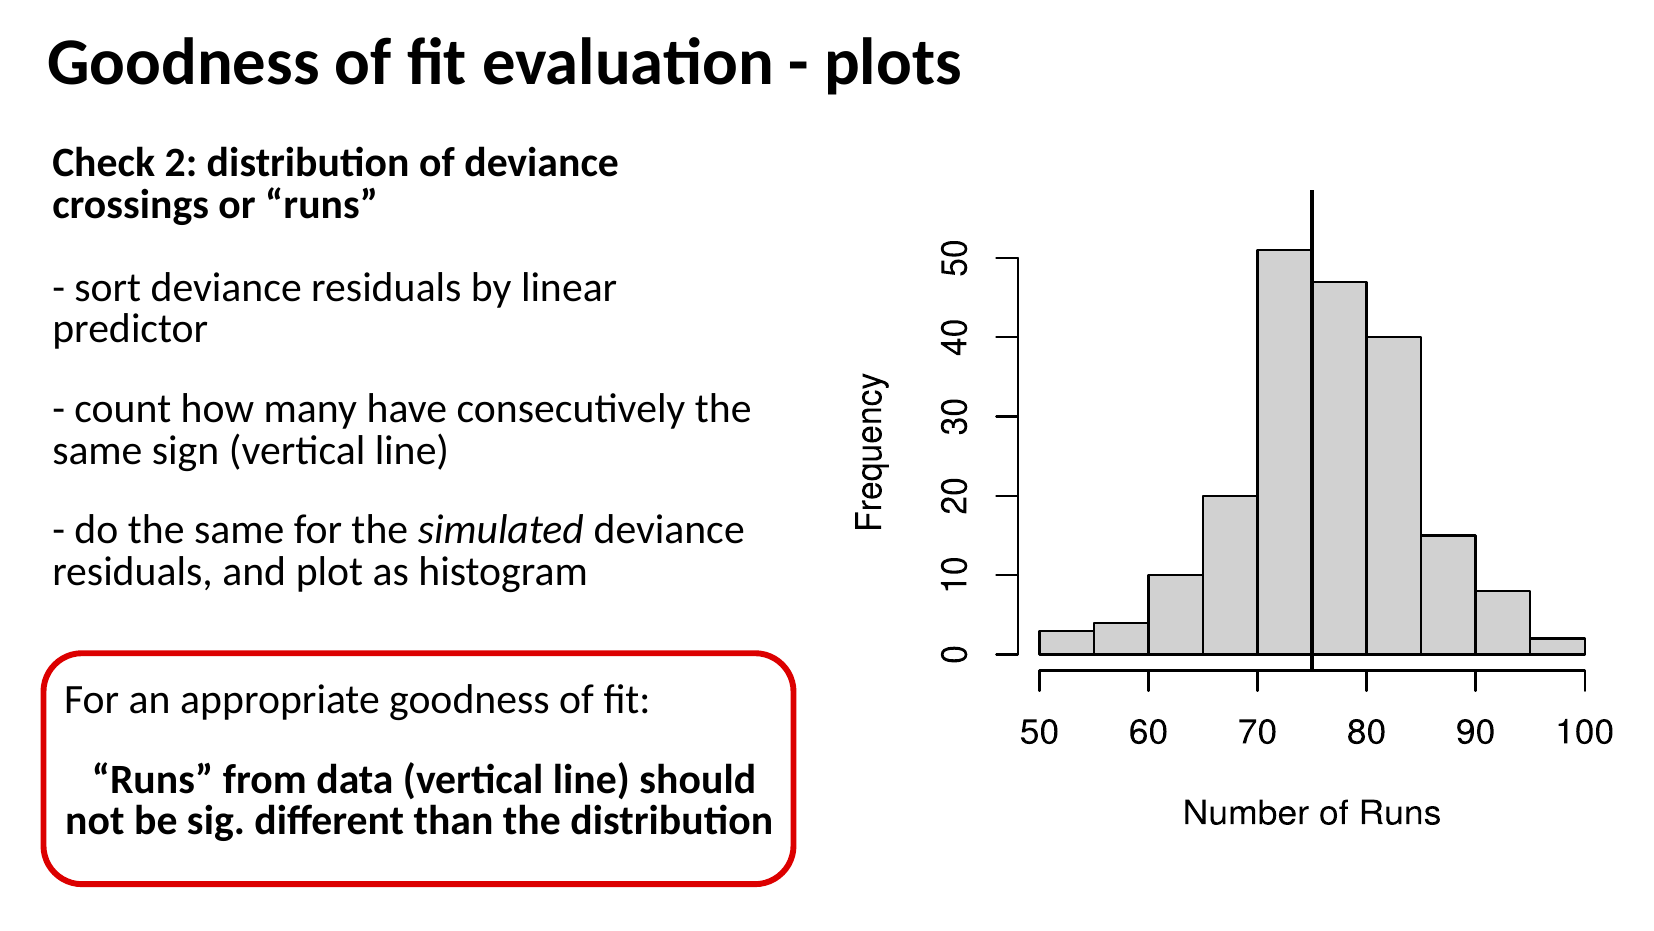

# Goodness of fit evaluation - plots
Check 2: distribution of deviance crossings or “runs”
- sort deviance residuals by linear predictor
- count how many have consecutively the same sign (vertical line)
- do the same for the simulated deviance residuals, and plot as histogram
For an appropriate goodness of fit:
“Runs” from data (vertical line) should not be sig. different than the distribution